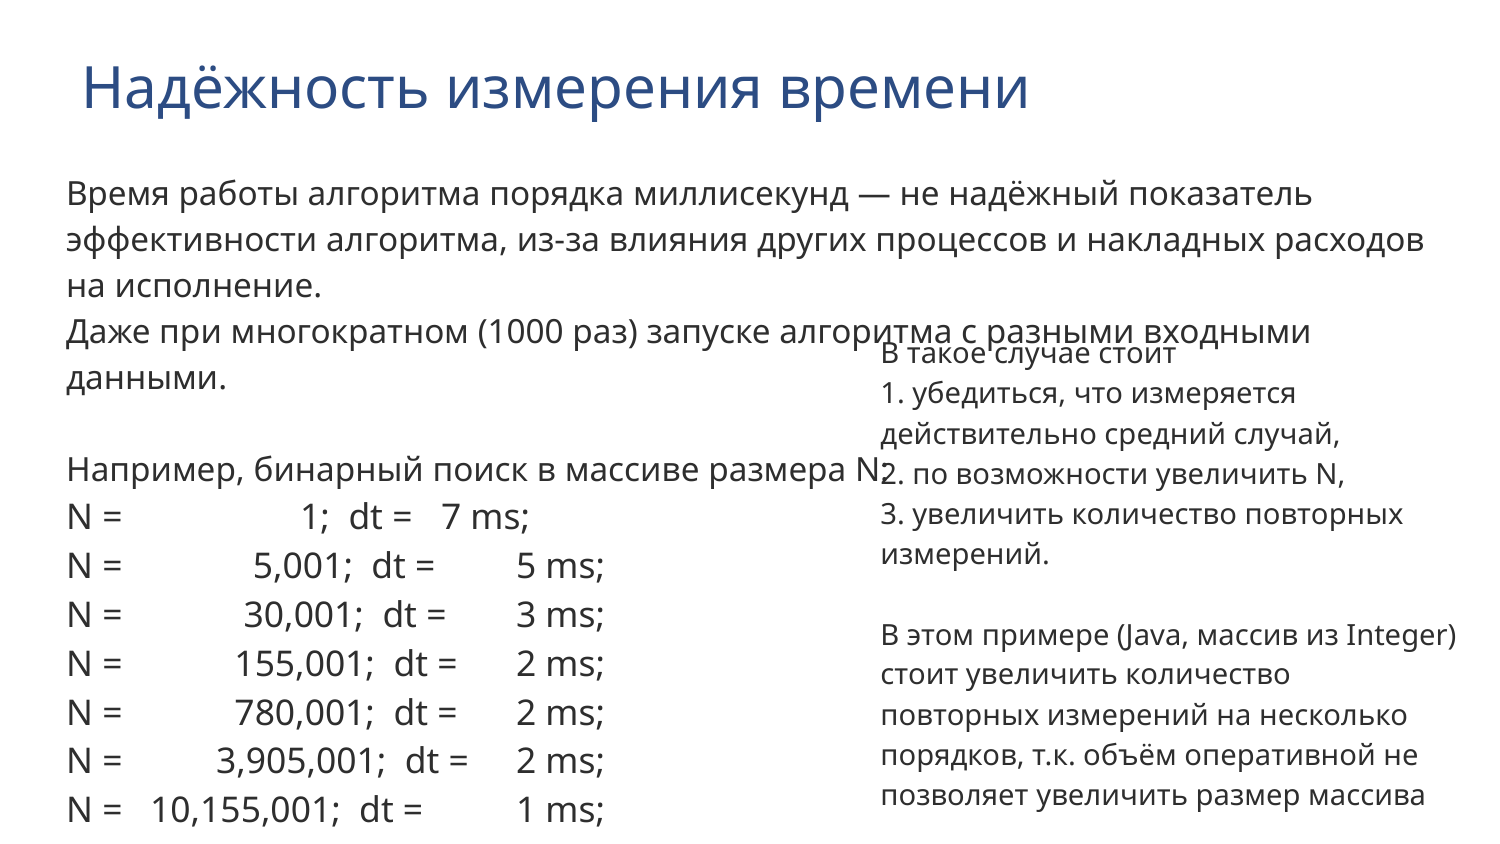

# Надёжность измерения времени
Время работы алгоритма порядка миллисекунд — не надёжный показатель эффективности алгоритма, из-за влияния других процессов и накладных расходов на исполнение.
Даже при многократном (1000 раз) запуске алгоритма с разными входными данными.
Например, бинарный поиск в массиве размера N:
N = 			 1; dt = 	7 ms;
N = 	 5,001; dt = 	5 ms;
N = 	 30,001; dt = 	3 ms;
N = 	 155,001; dt = 	2 ms;
N = 	 780,001; dt = 	2 ms;
N =		3,905,001; dt = 	2 ms;
N = 10,155,001; dt = 	1 ms;
N = 100,780,001; dt = 	3 ms;
В такое случае стоит
1. убедиться, что измеряется действительно средний случай,
2. по возможности увеличить N,
3. увеличить количество повторных измерений.
В этом примере (Java, массив из Integer) стоит увеличить количество повторных измерений на несколько порядков, т.к. объём оперативной не позволяет увеличить размер массива